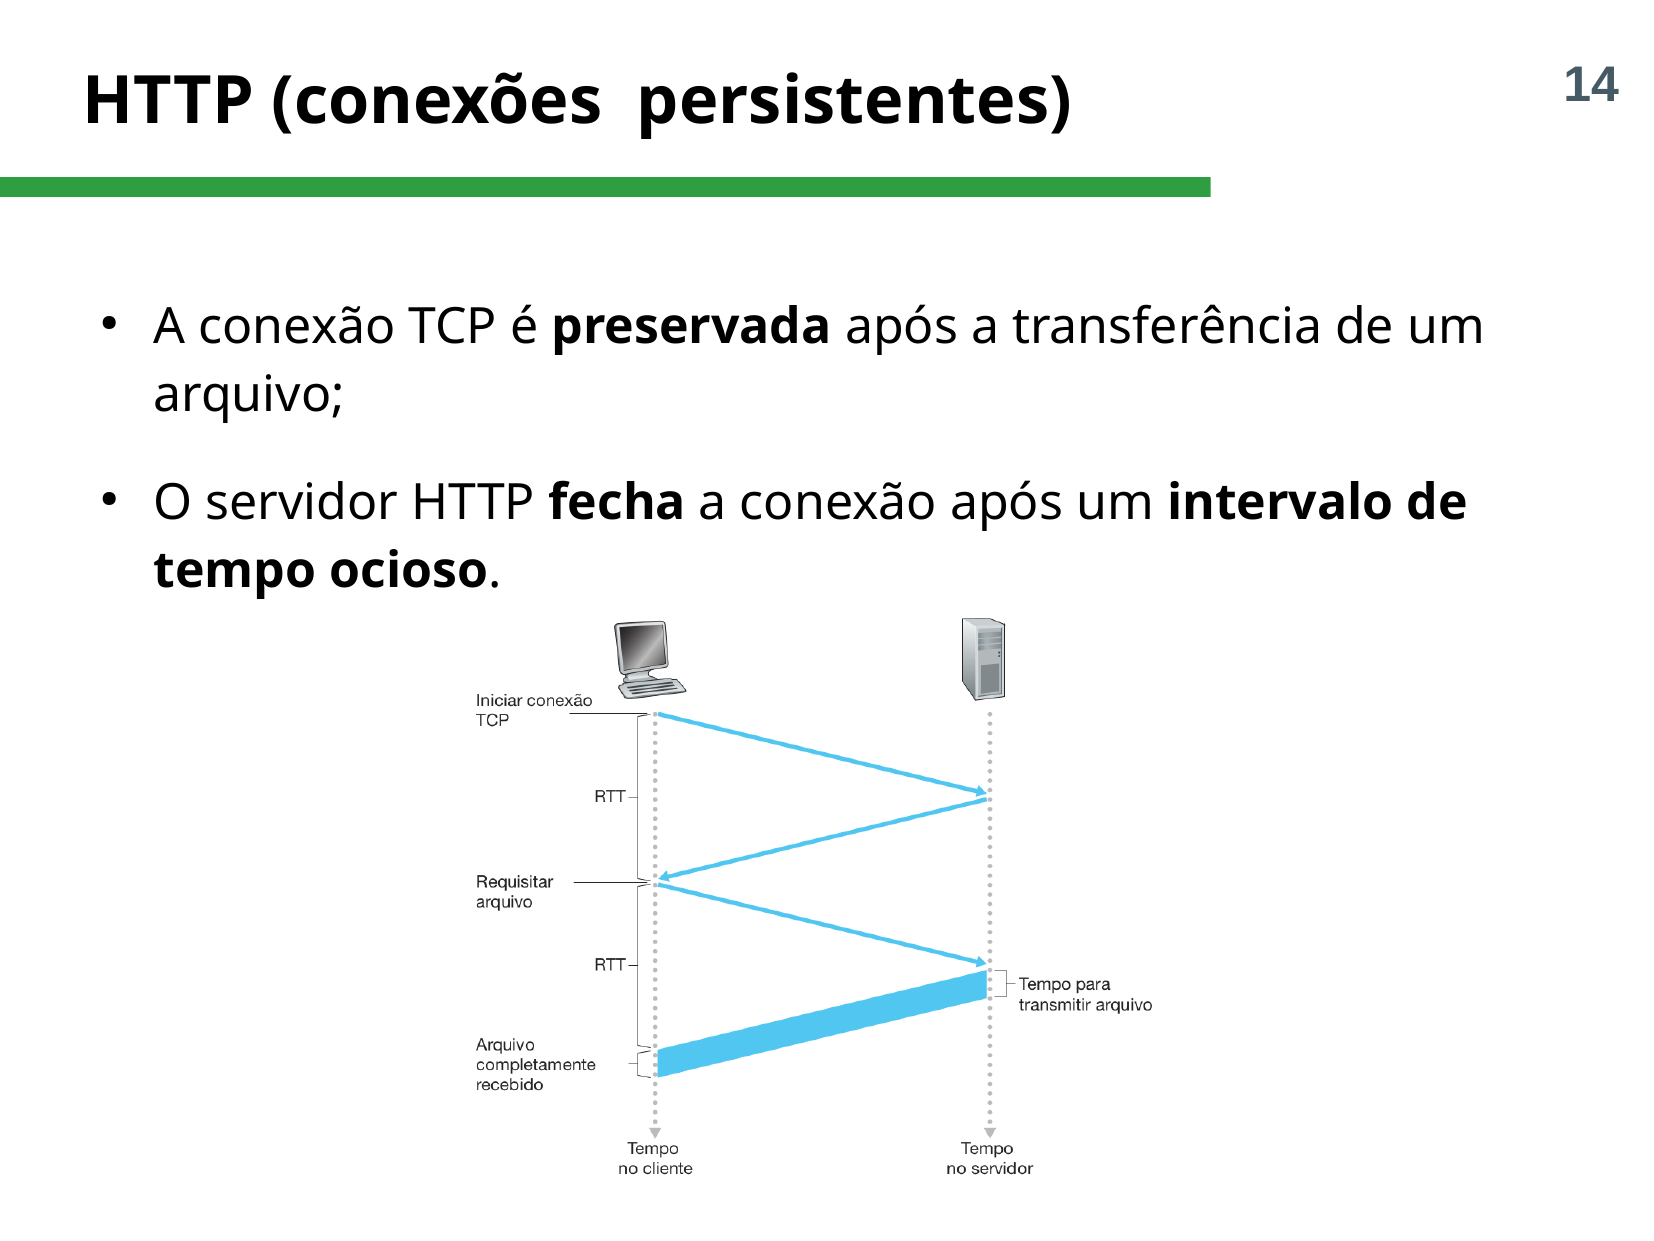

# HTTP (conexões persistentes)
A conexão TCP é preservada após a transferência de um arquivo;
O servidor HTTP fecha a conexão após um intervalo de tempo ocioso.